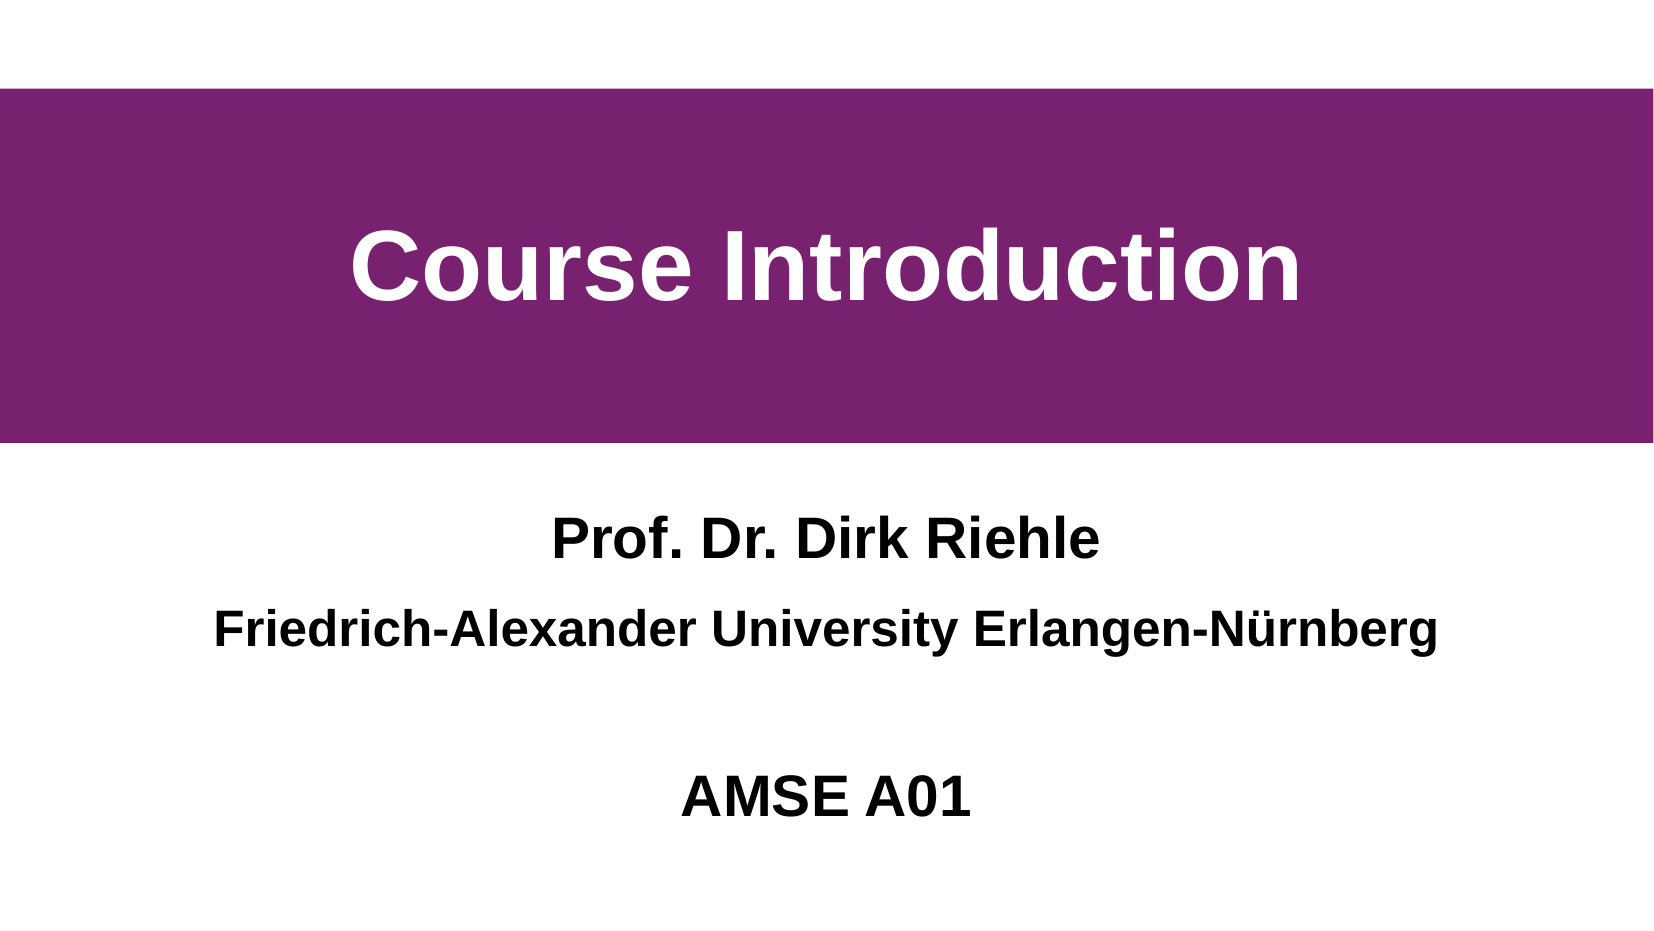

# Course Introduction
Prof. Dr. Dirk Riehle
Friedrich-Alexander University Erlangen-Nürnberg
AMSE A01